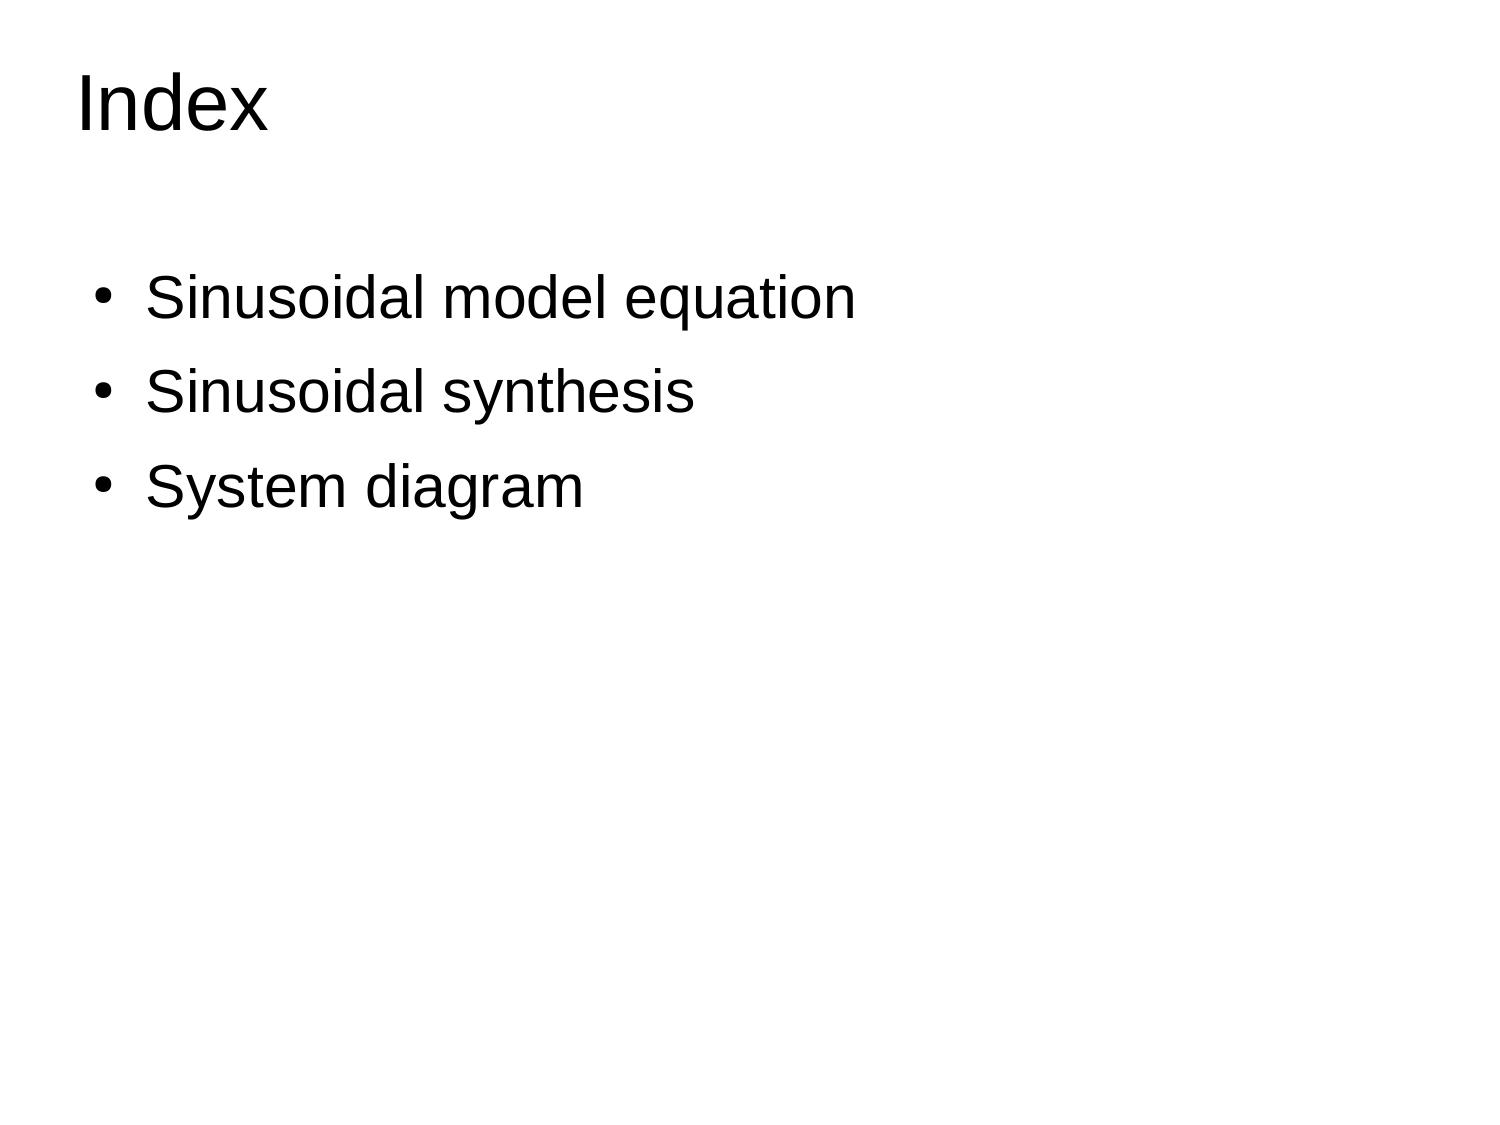

# Index
Sinusoidal model equation
Sinusoidal synthesis
System diagram